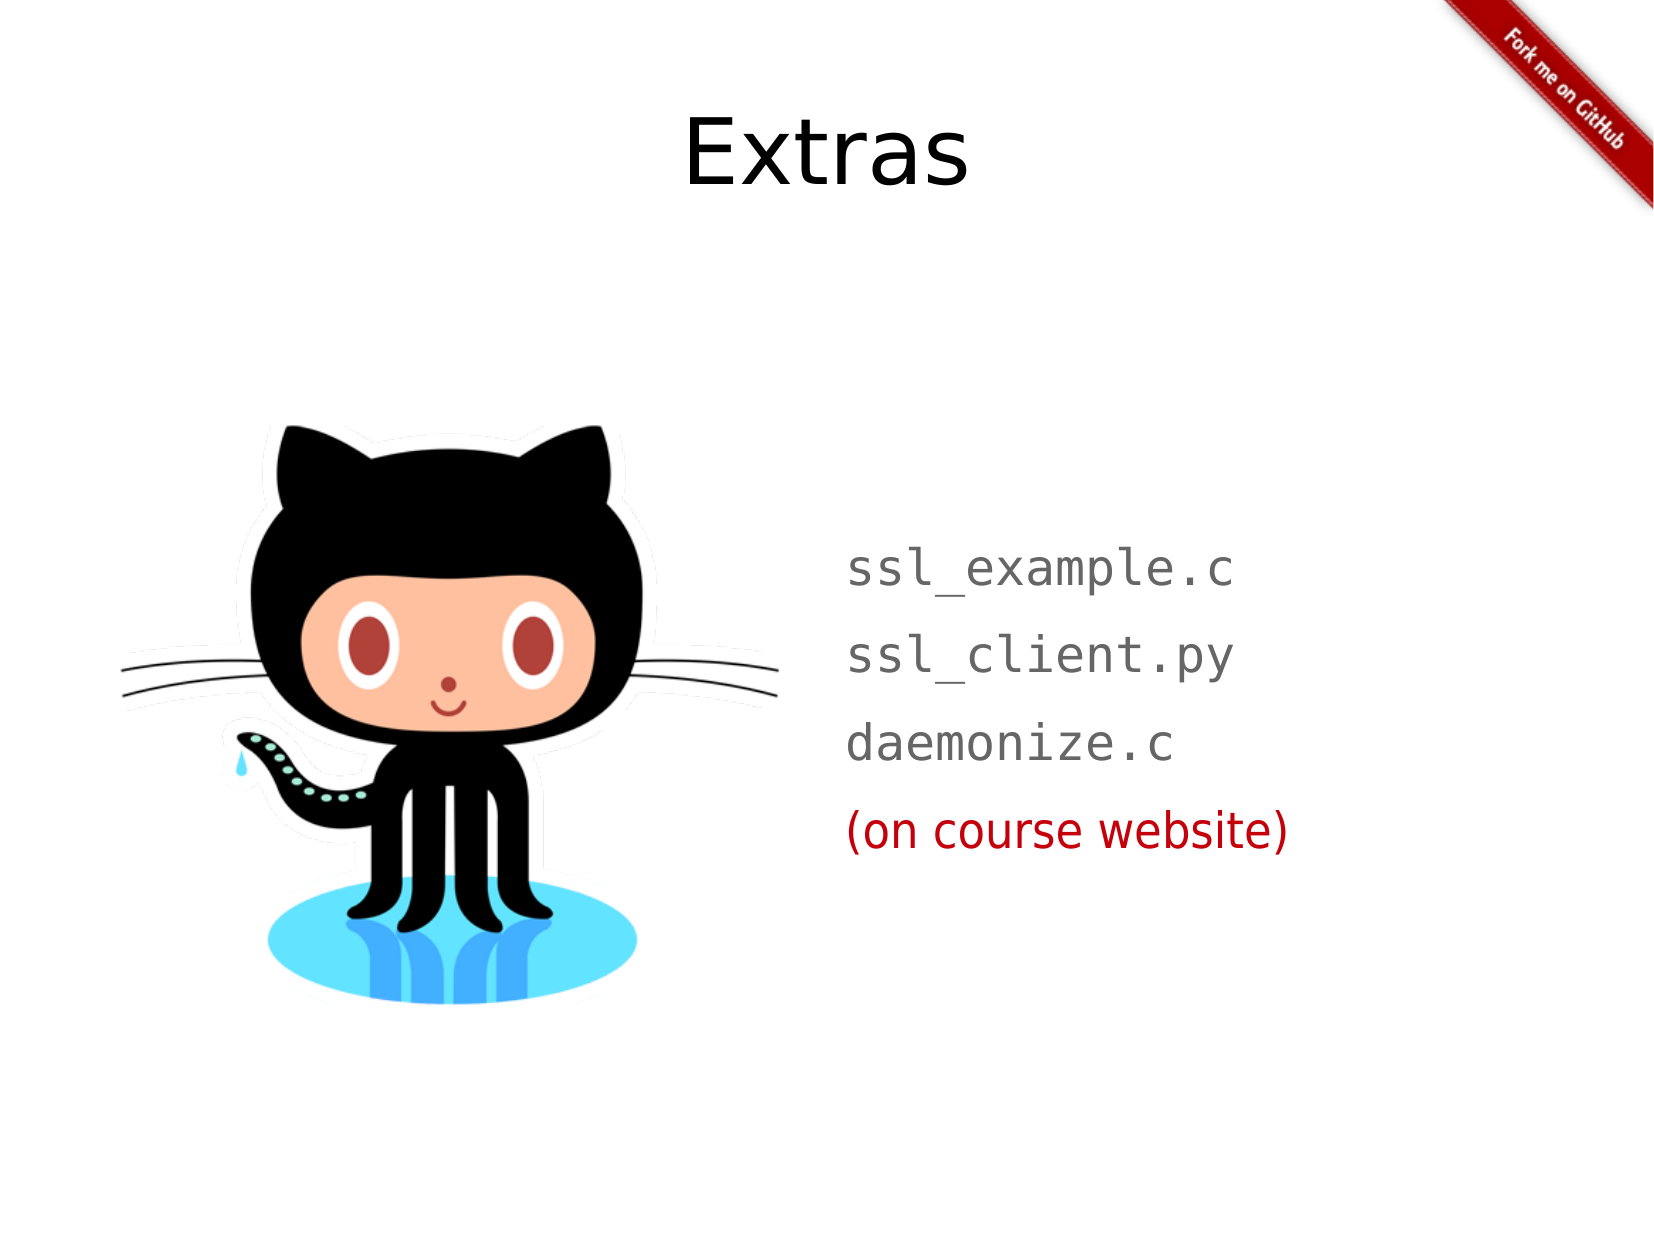

# Extras
ssl_example.c
ssl_client.py
daemonize.c
(on course website)